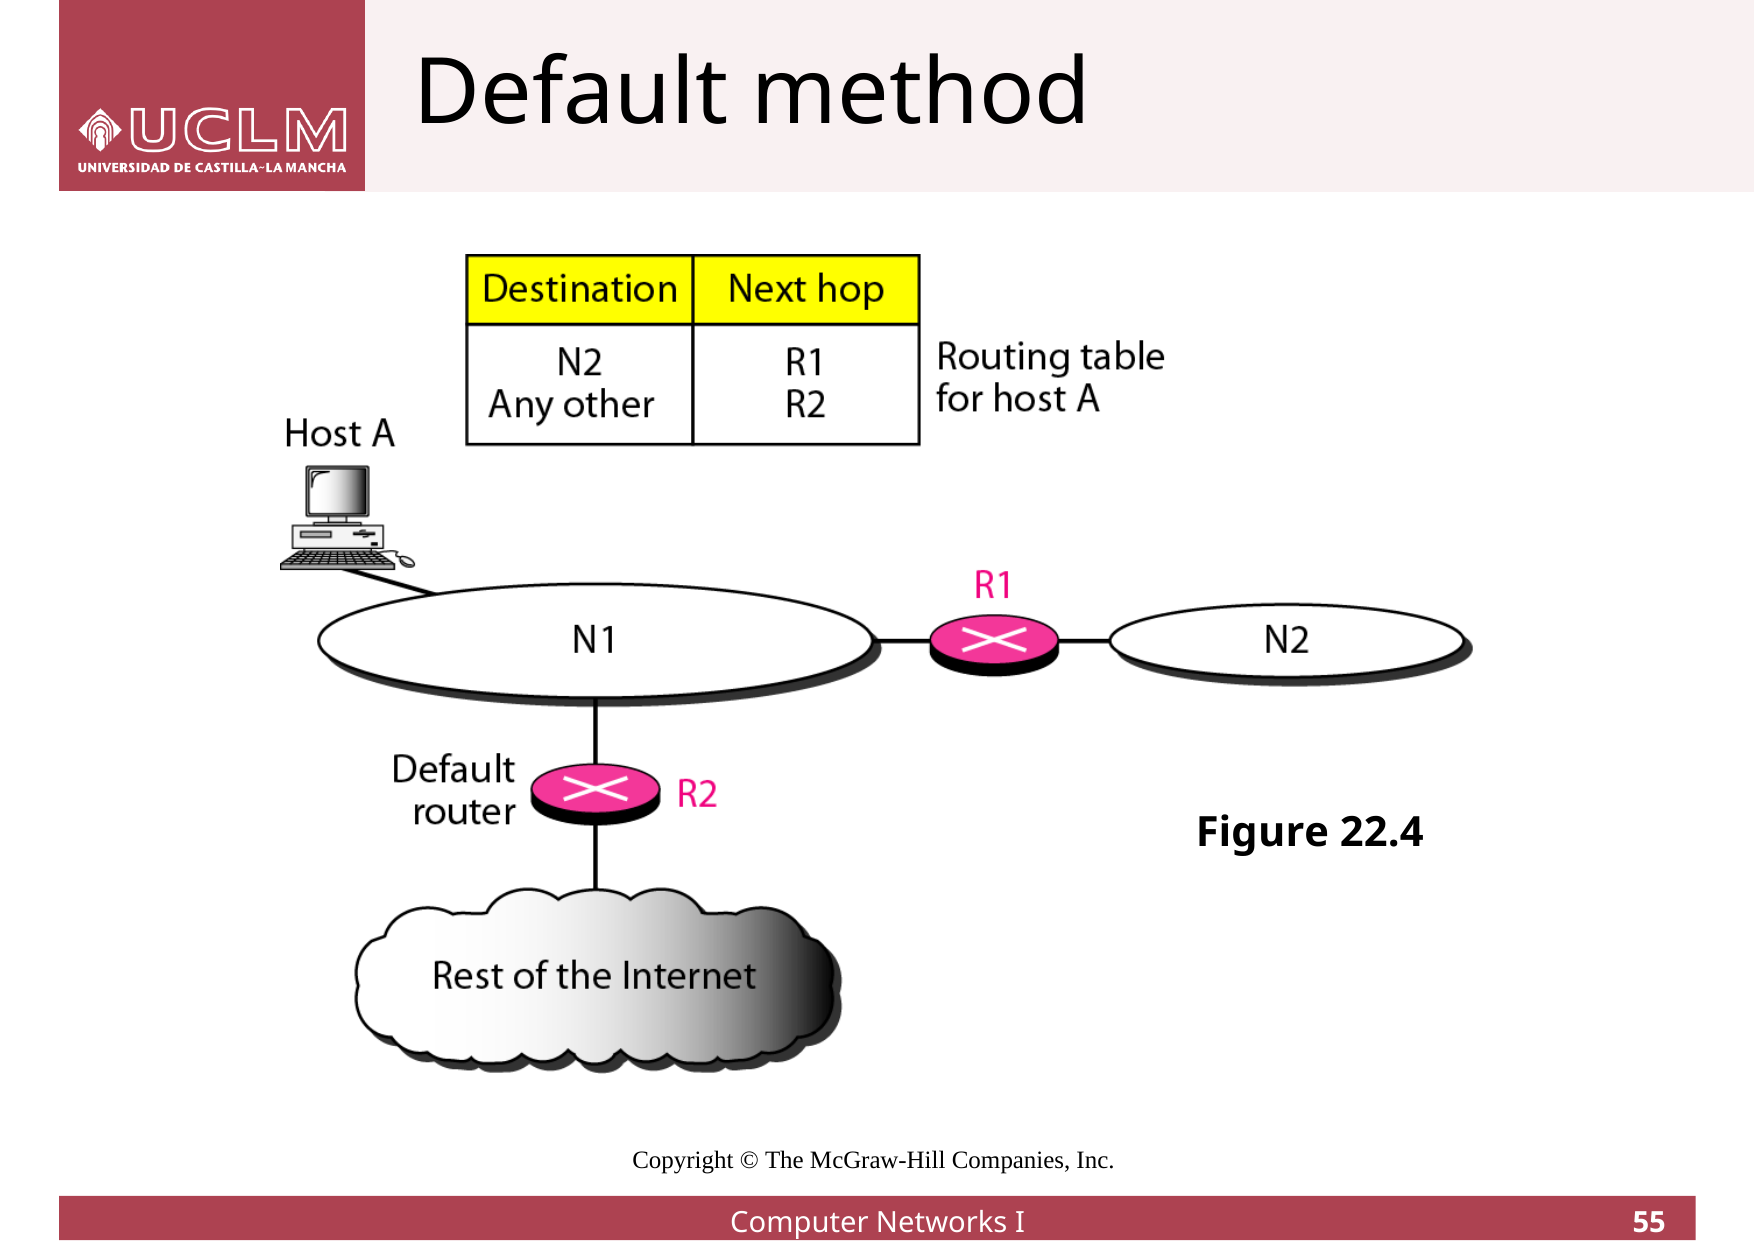

# Default method
Figure 22.4
Copyright © The McGraw-Hill Companies, Inc.
Computer Networks I
55